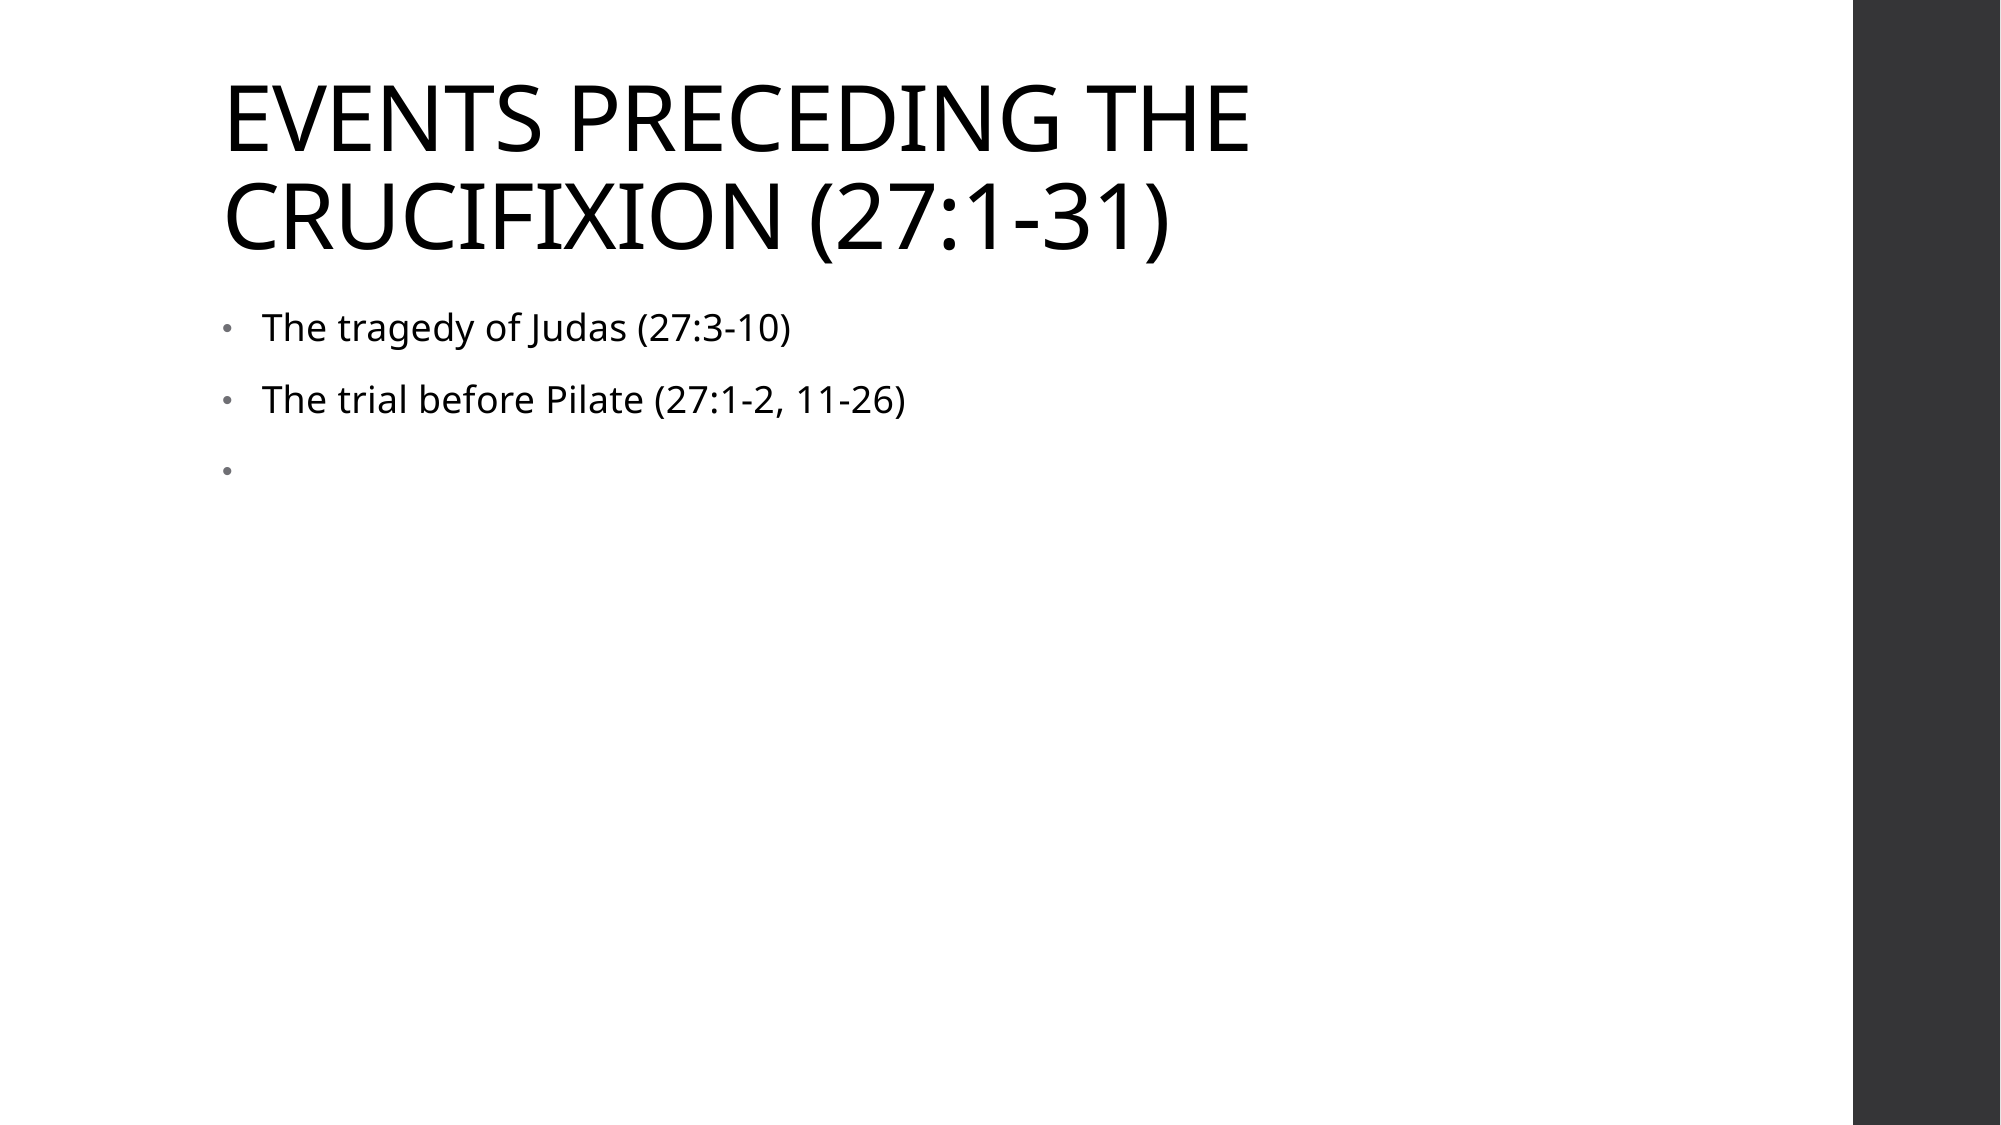

# EVENTS PRECEDING THE CRUCIFIXION (27:1-31)
 The tragedy of Judas (27:3-10)
 The trial before Pilate (27:1-2, 11-26)